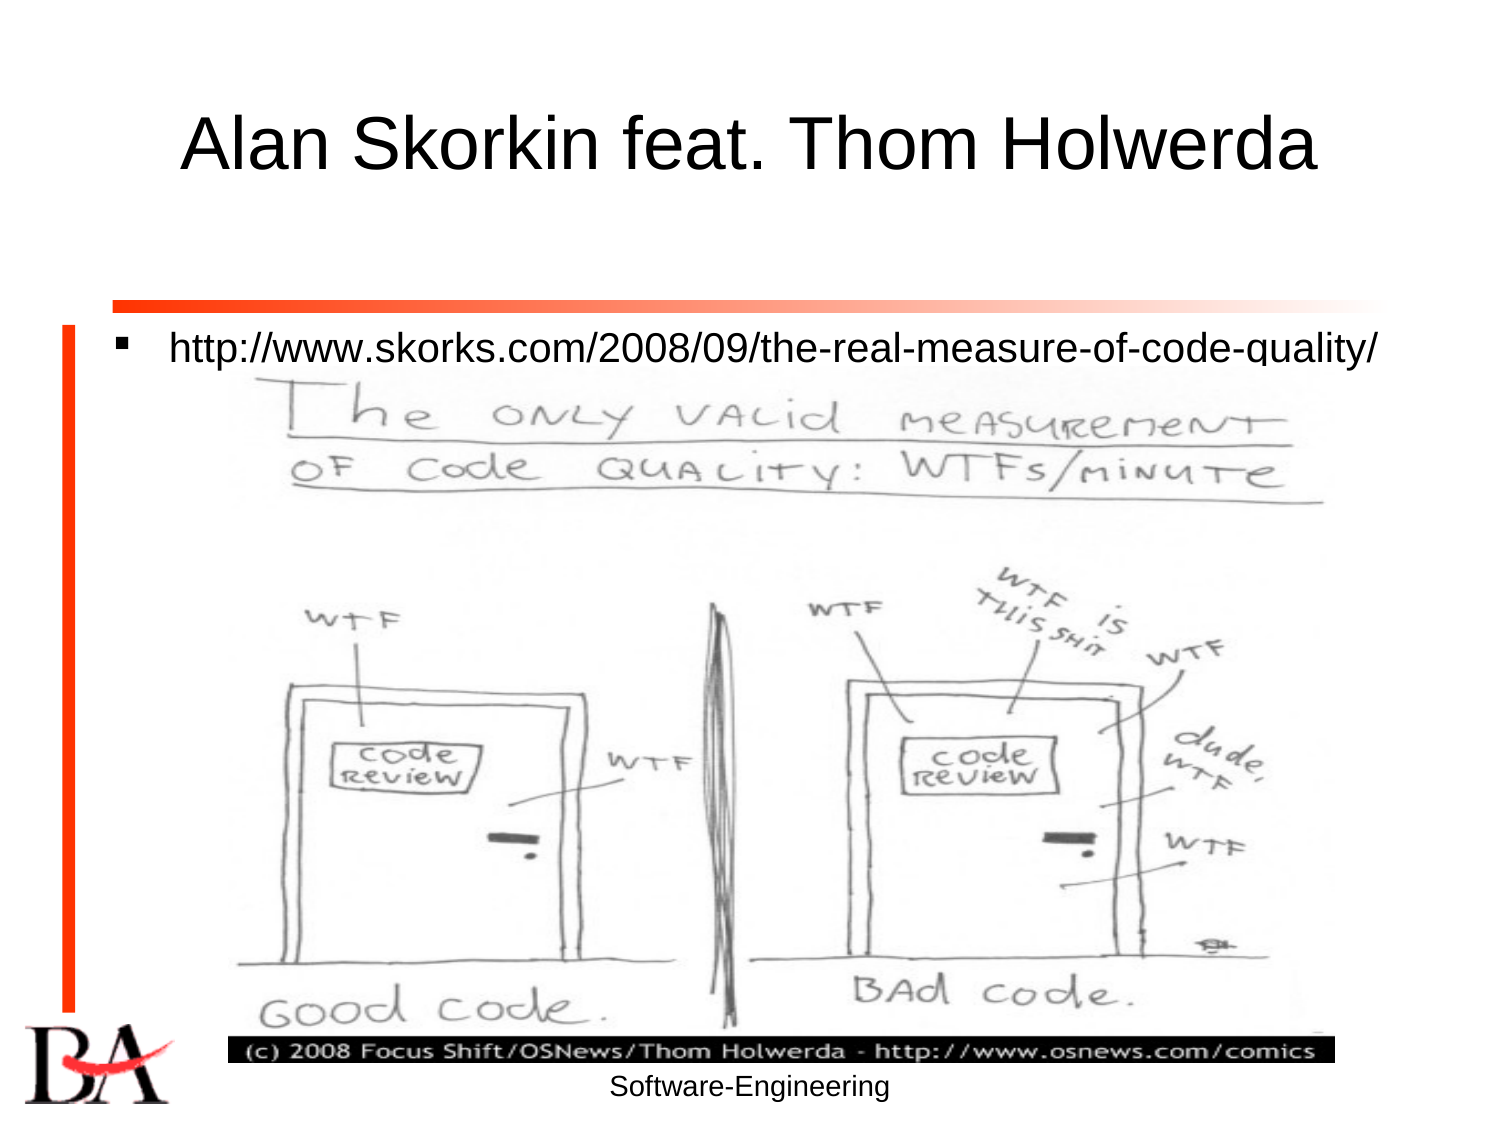

# Alan Skorkin feat. Thom Holwerda
http://www.skorks.com/2008/09/the-real-measure-of-code-quality/